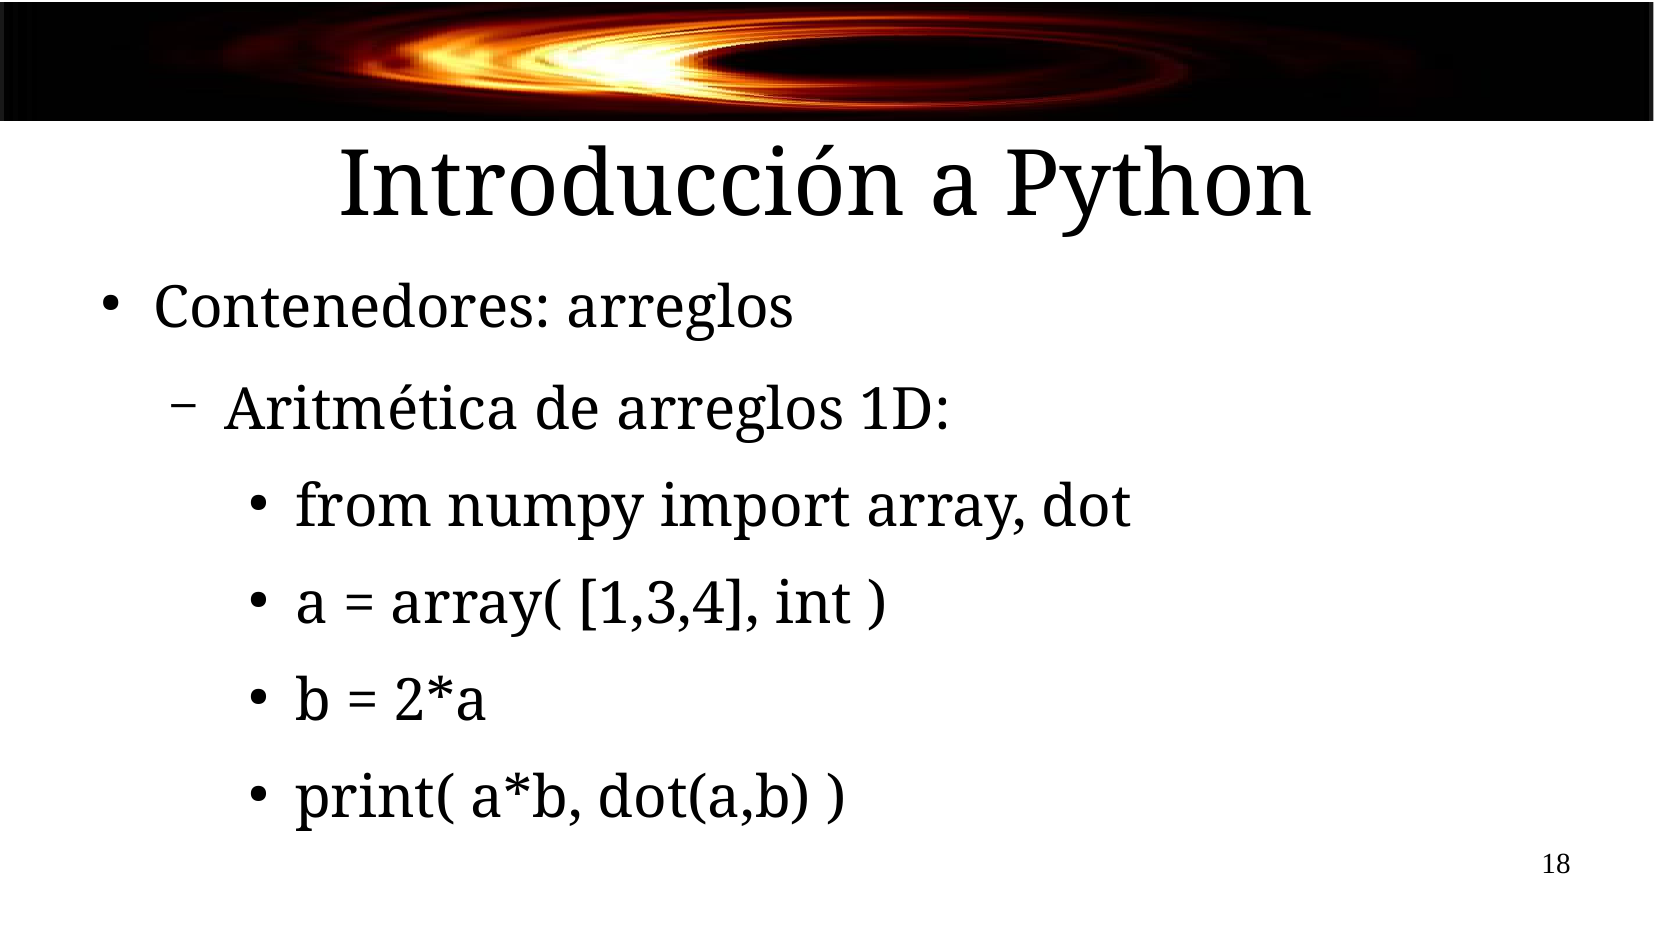

Introducción a Python
# Contenedores: arreglos
Aritmética de arreglos 1D:
from numpy import array, dot
a = array( [1,3,4], int )
b = 2*a
print( a*b, dot(a,b) )
18